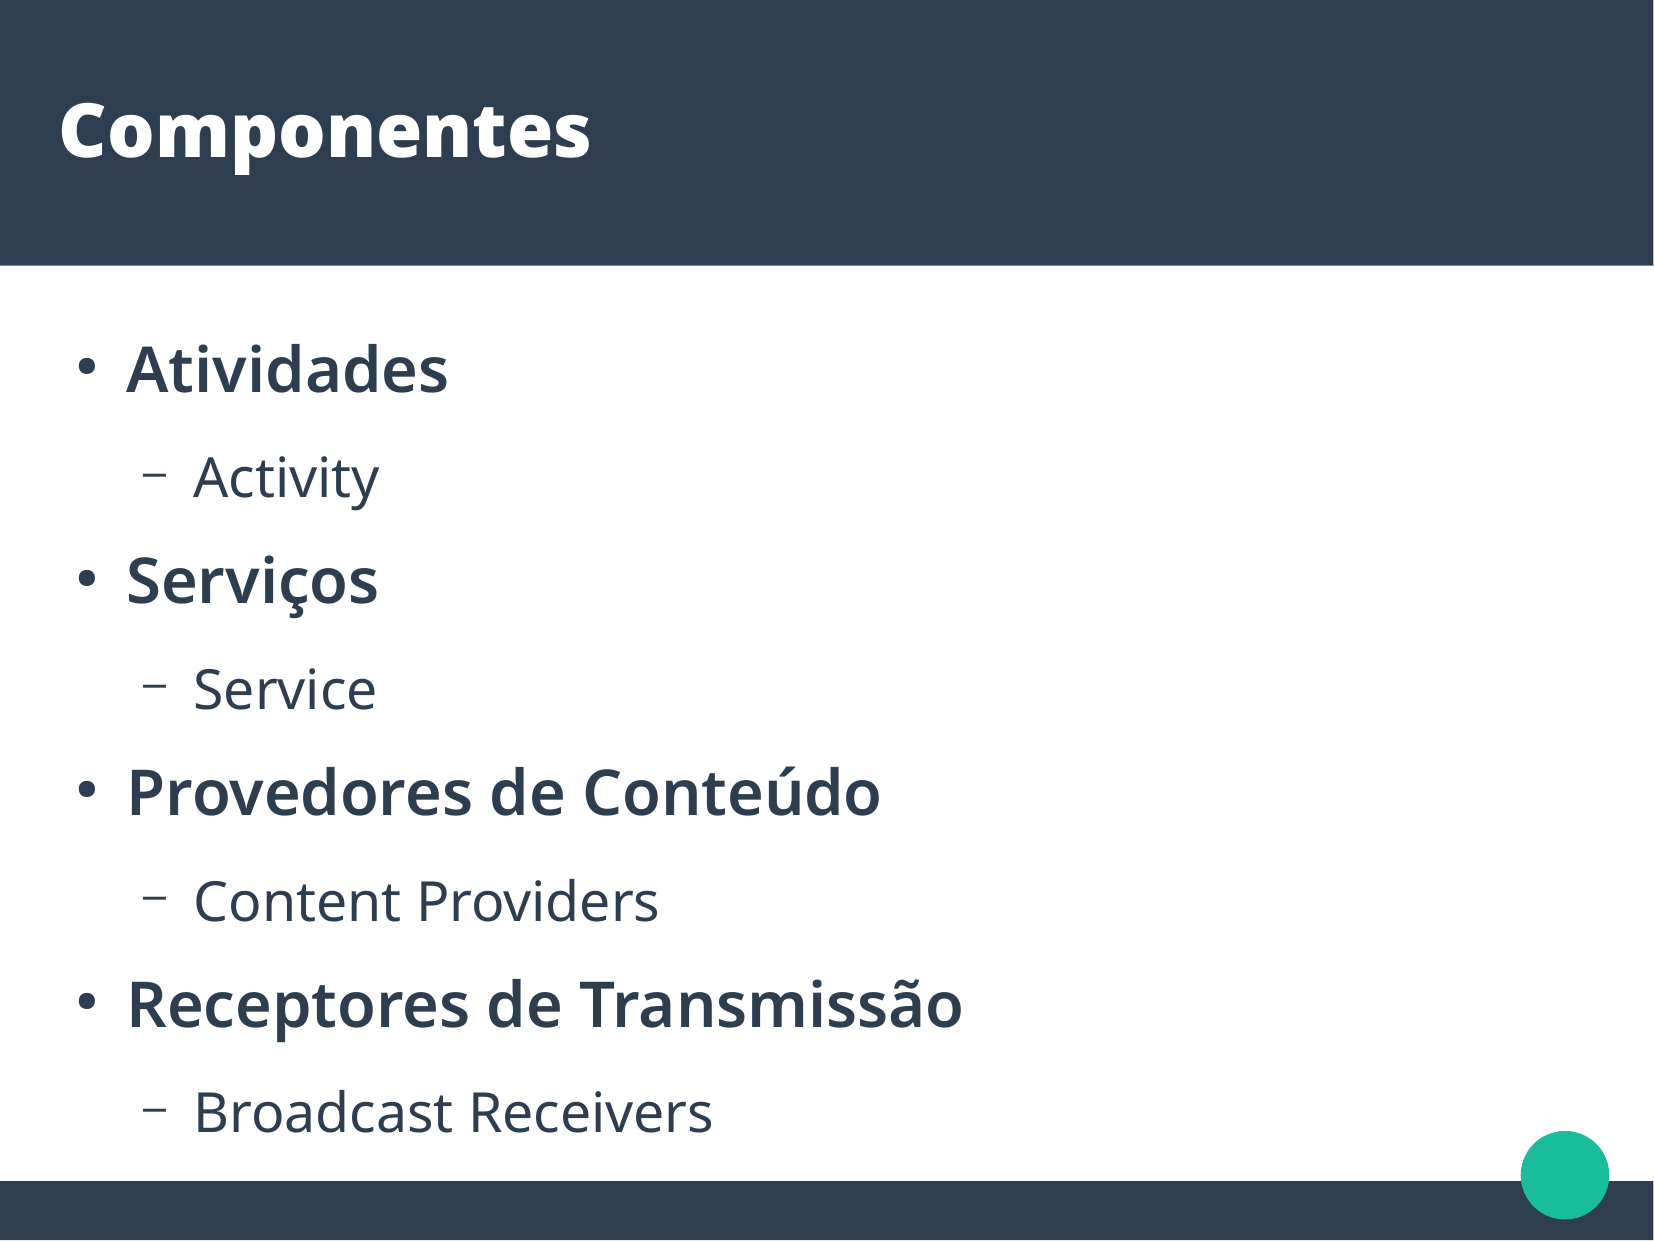

# Componentes
Atividades
Activity
Serviços
Service
Provedores de Conteúdo
Content Providers
Receptores de Transmissão
Broadcast Receivers